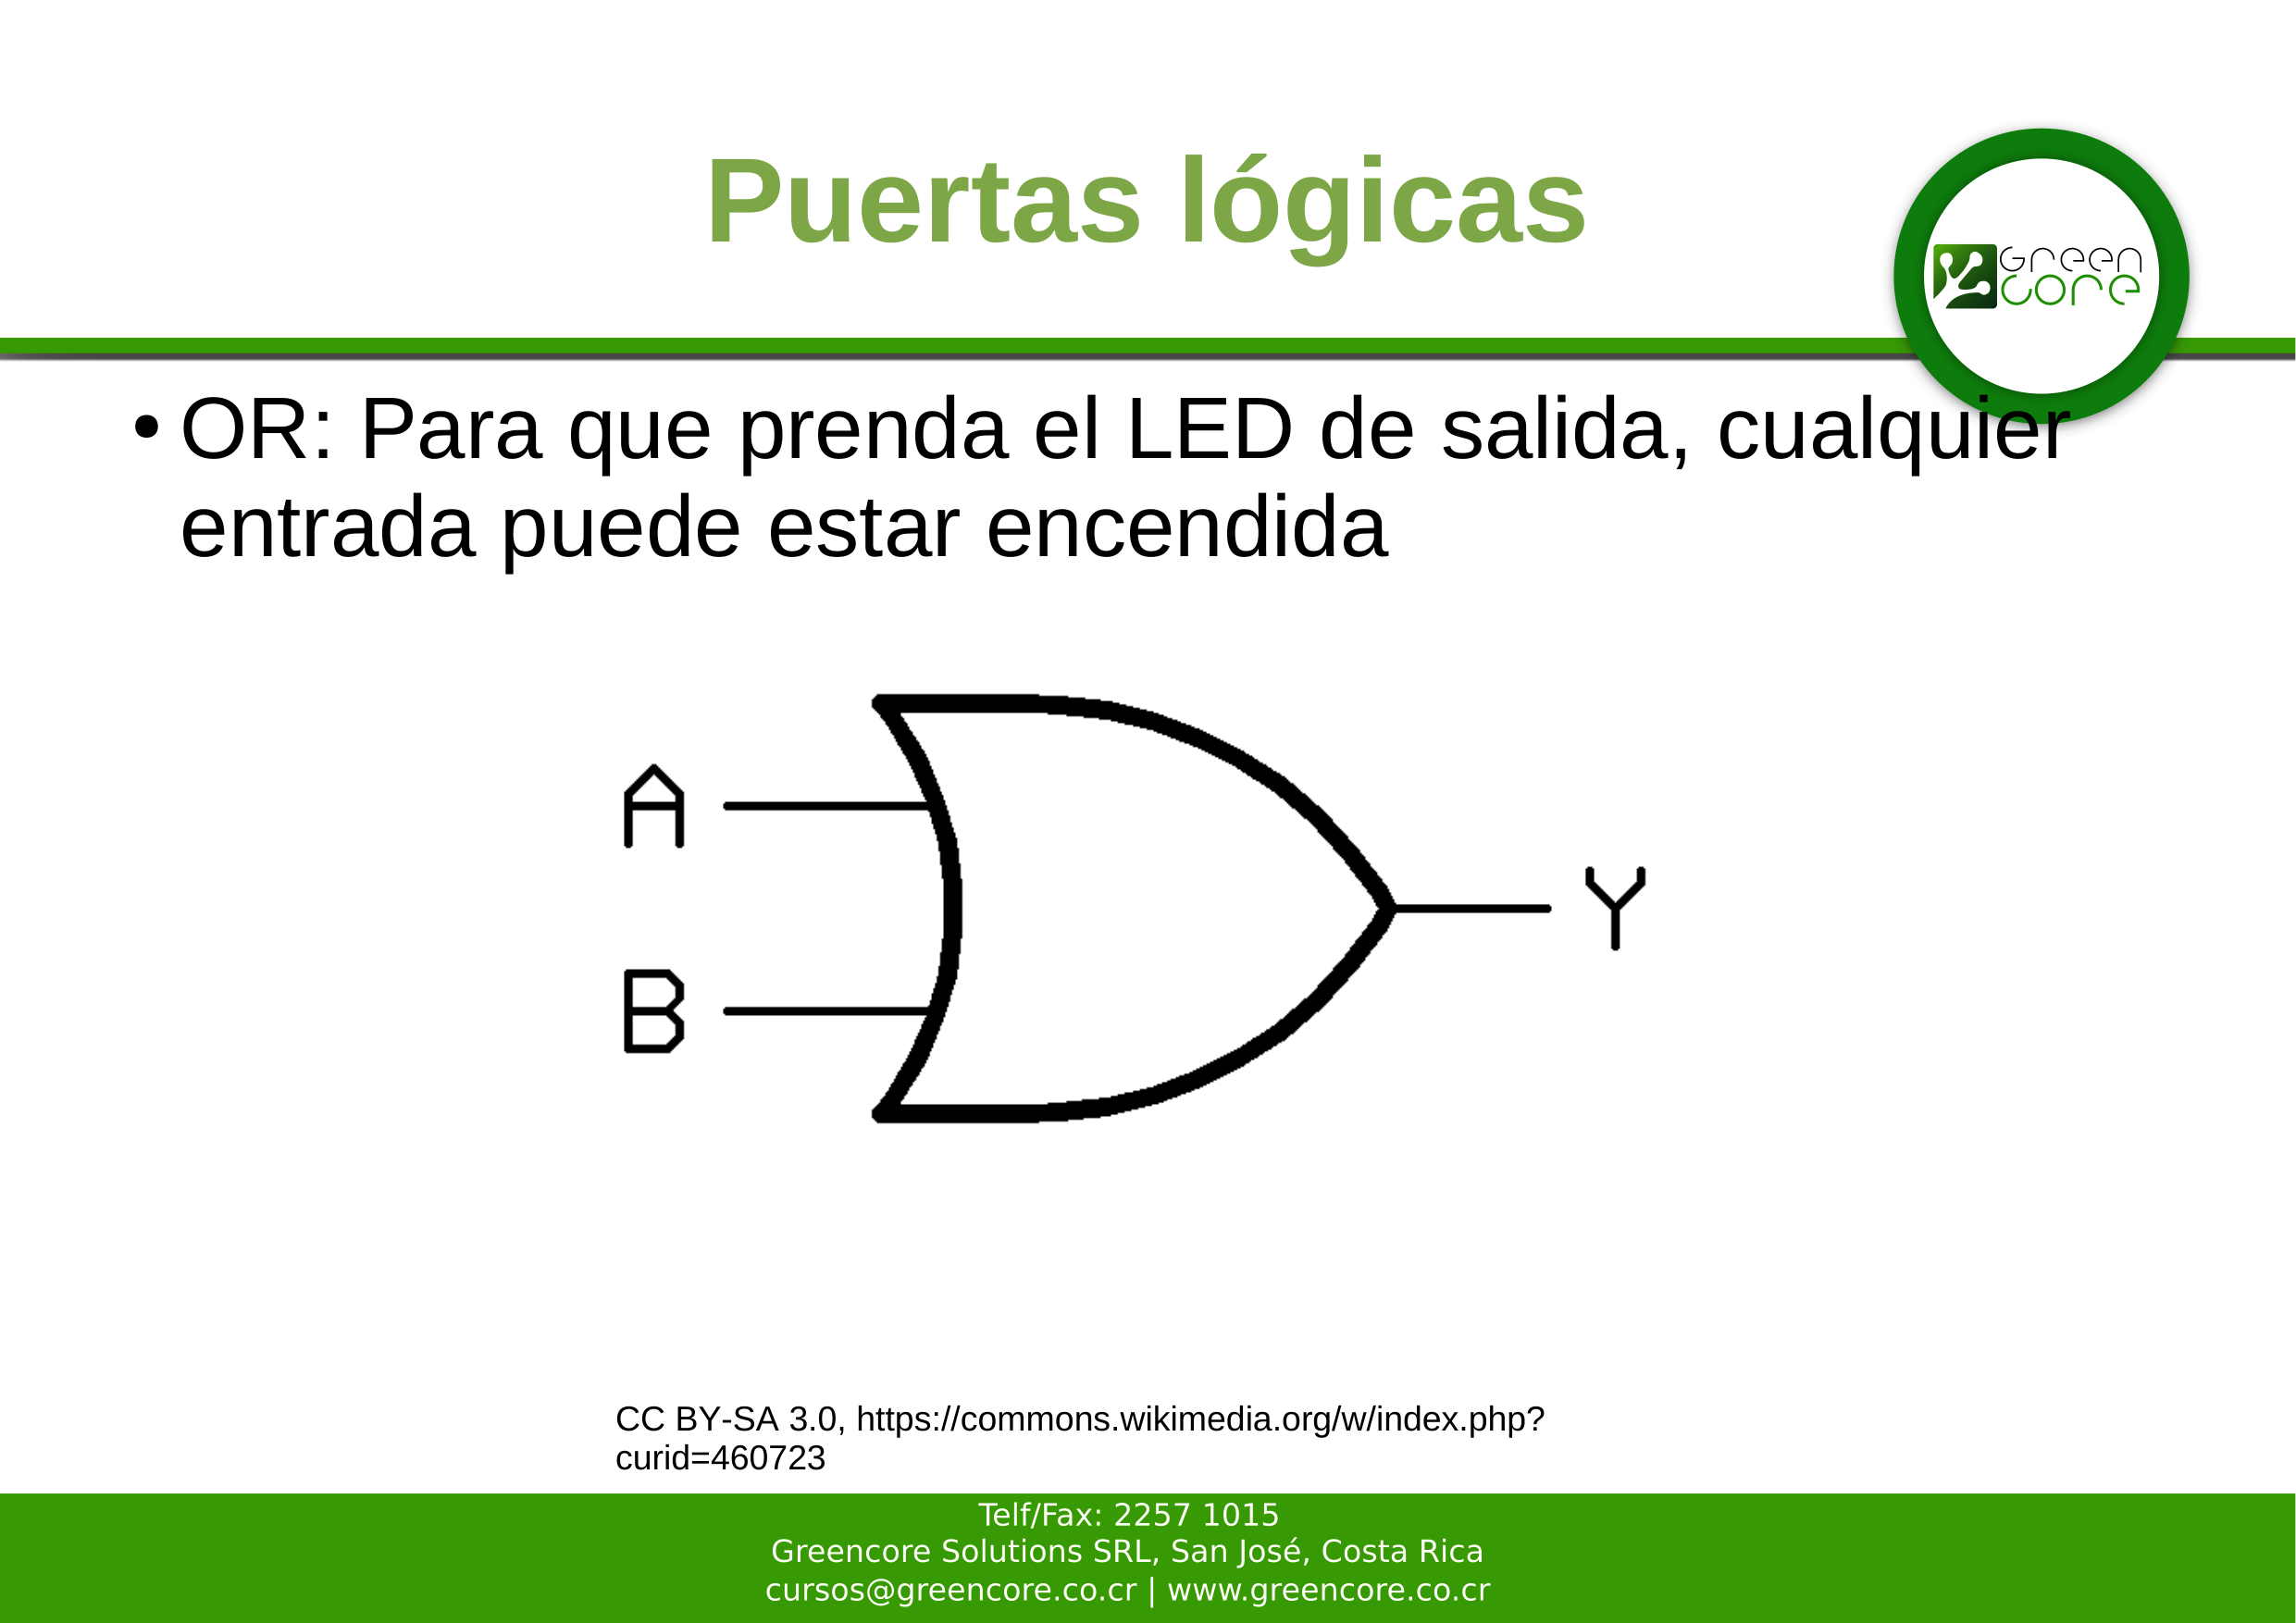

# Puertas lógicas
OR: Para que prenda el LED de salida, cualquier entrada puede estar encendida
CC BY-SA 3.0, https://commons.wikimedia.org/w/index.php?curid=460723